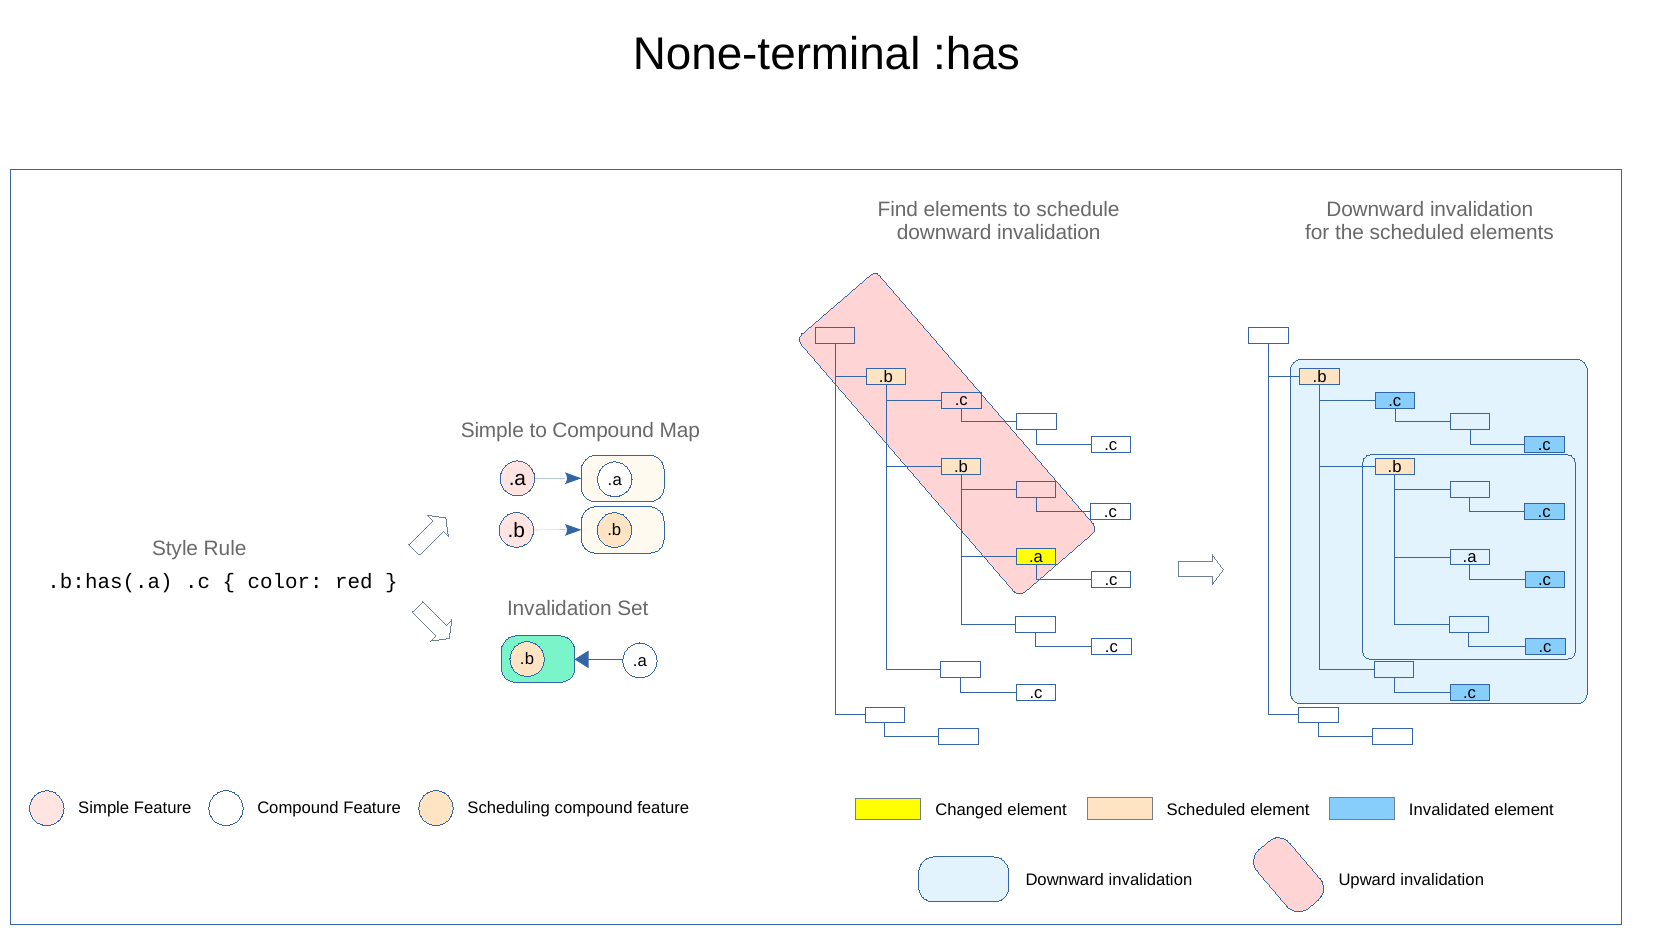

None-terminal :has
Find elements to schedule
downward invalidation
Downward invalidation
for the scheduled elements
 `
.b
.b
.c
.c
Simple to Compound Map
.c
.c
.b
.b
.a
.a
.c
.c
.b
.b
Style Rule
.a
.a
.b:has(.a) .c { color: red }
.c
.c
Invalidation Set
.c
.c
.b
.a
.c
.c
Compound Feature
Simple Feature
Scheduling compound feature
Changed element
Invalidated element
Scheduled element
Downward invalidation
Upward invalidation